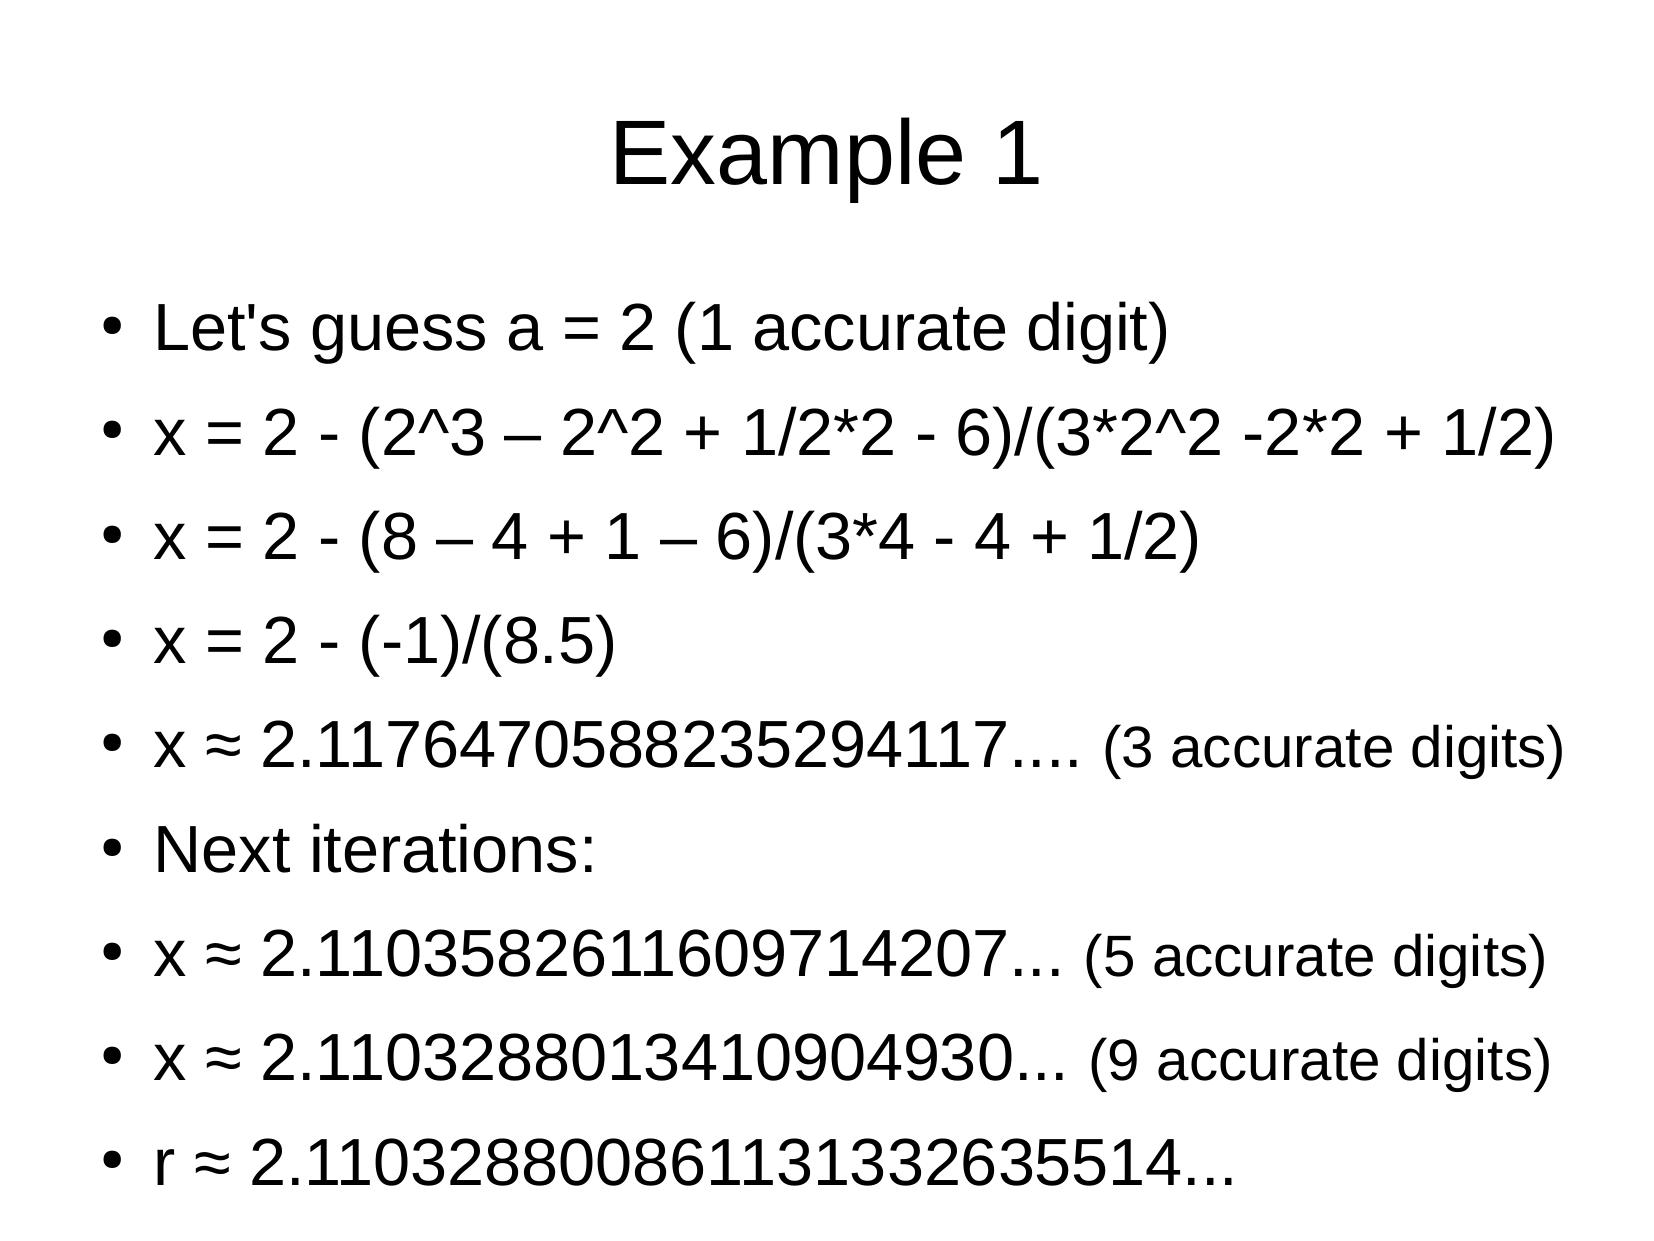

# Example 1
Let's guess a = 2 (1 accurate digit)
x = 2 - (2^3 – 2^2 + 1/2*2 - 6)/(3*2^2 -2*2 + 1/2)
x = 2 - (8 – 4 + 1 – 6)/(3*4 - 4 + 1/2)
x = 2 - (-1)/(8.5)
x ≈ 2.1176470588235294117.... (3 accurate digits)
Next iterations:
x ≈ 2.1103582611609714207... (5 accurate digits)
x ≈ 2.1103288013410904930... (9 accurate digits)
r ≈ 2.110328800861131332635514...